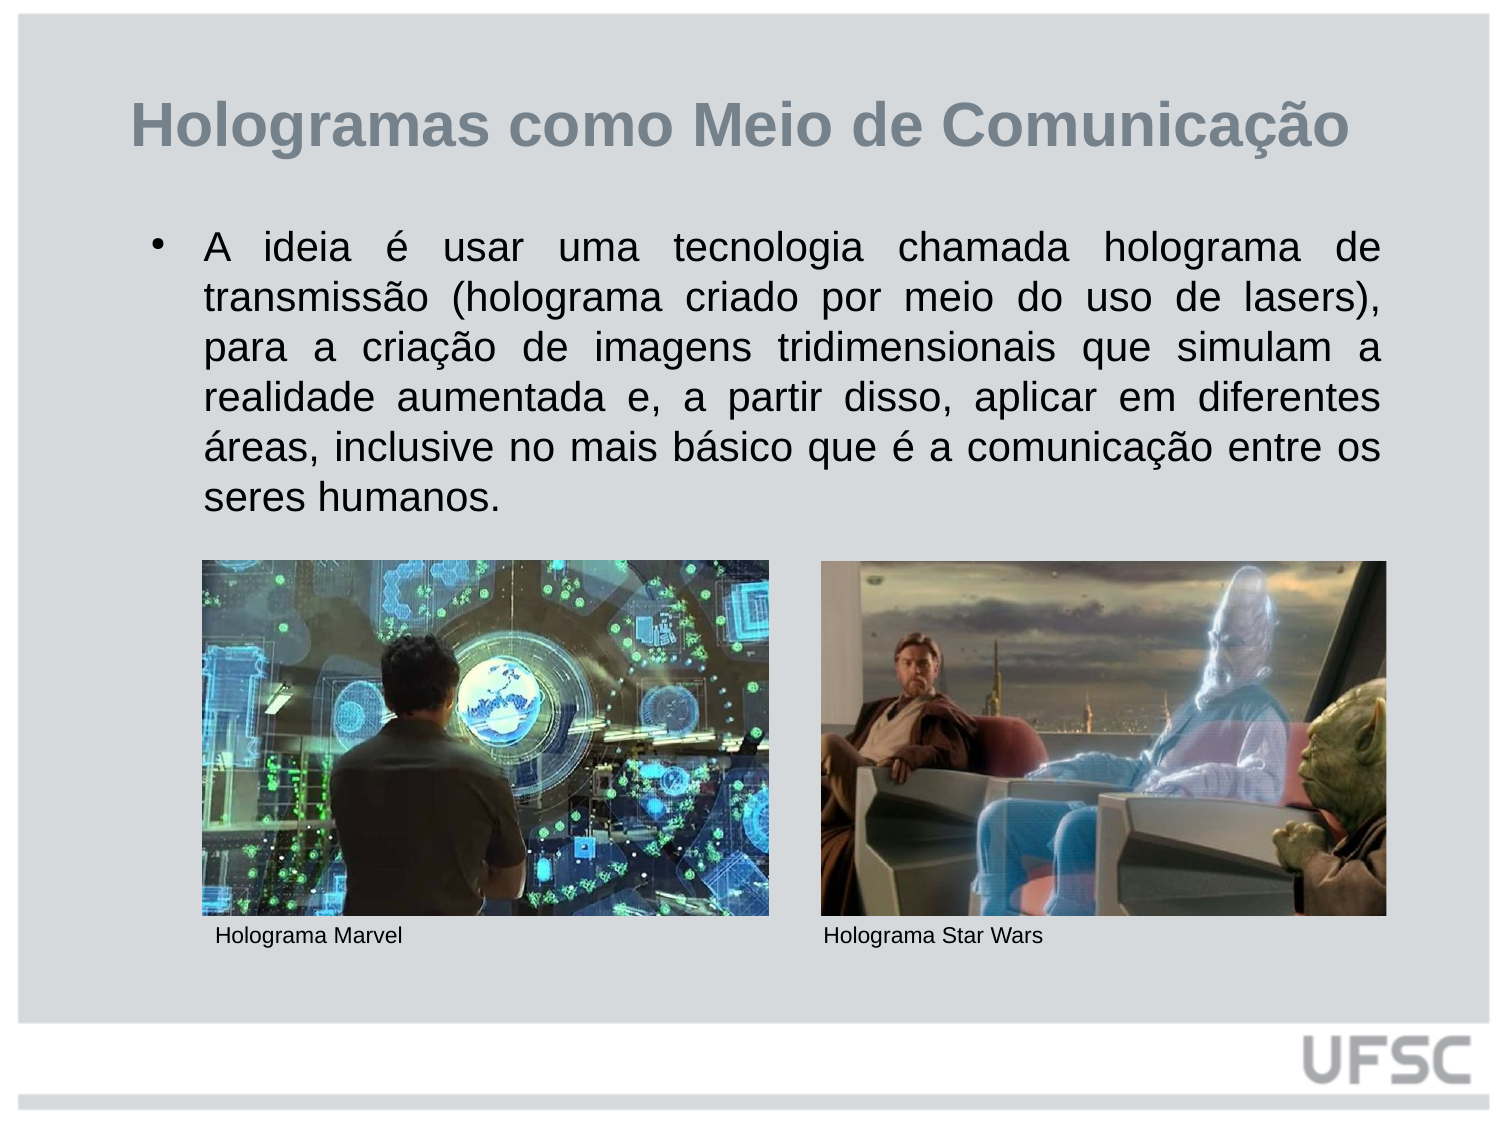

# Hologramas como Meio de Comunicação
A ideia é usar uma tecnologia chamada holograma de transmissão (holograma criado por meio do uso de lasers), para a criação de imagens tridimensionais que simulam a realidade aumentada e, a partir disso, aplicar em diferentes áreas, inclusive no mais básico que é a comunicação entre os seres humanos.
Holograma Marvel
Holograma Star Wars